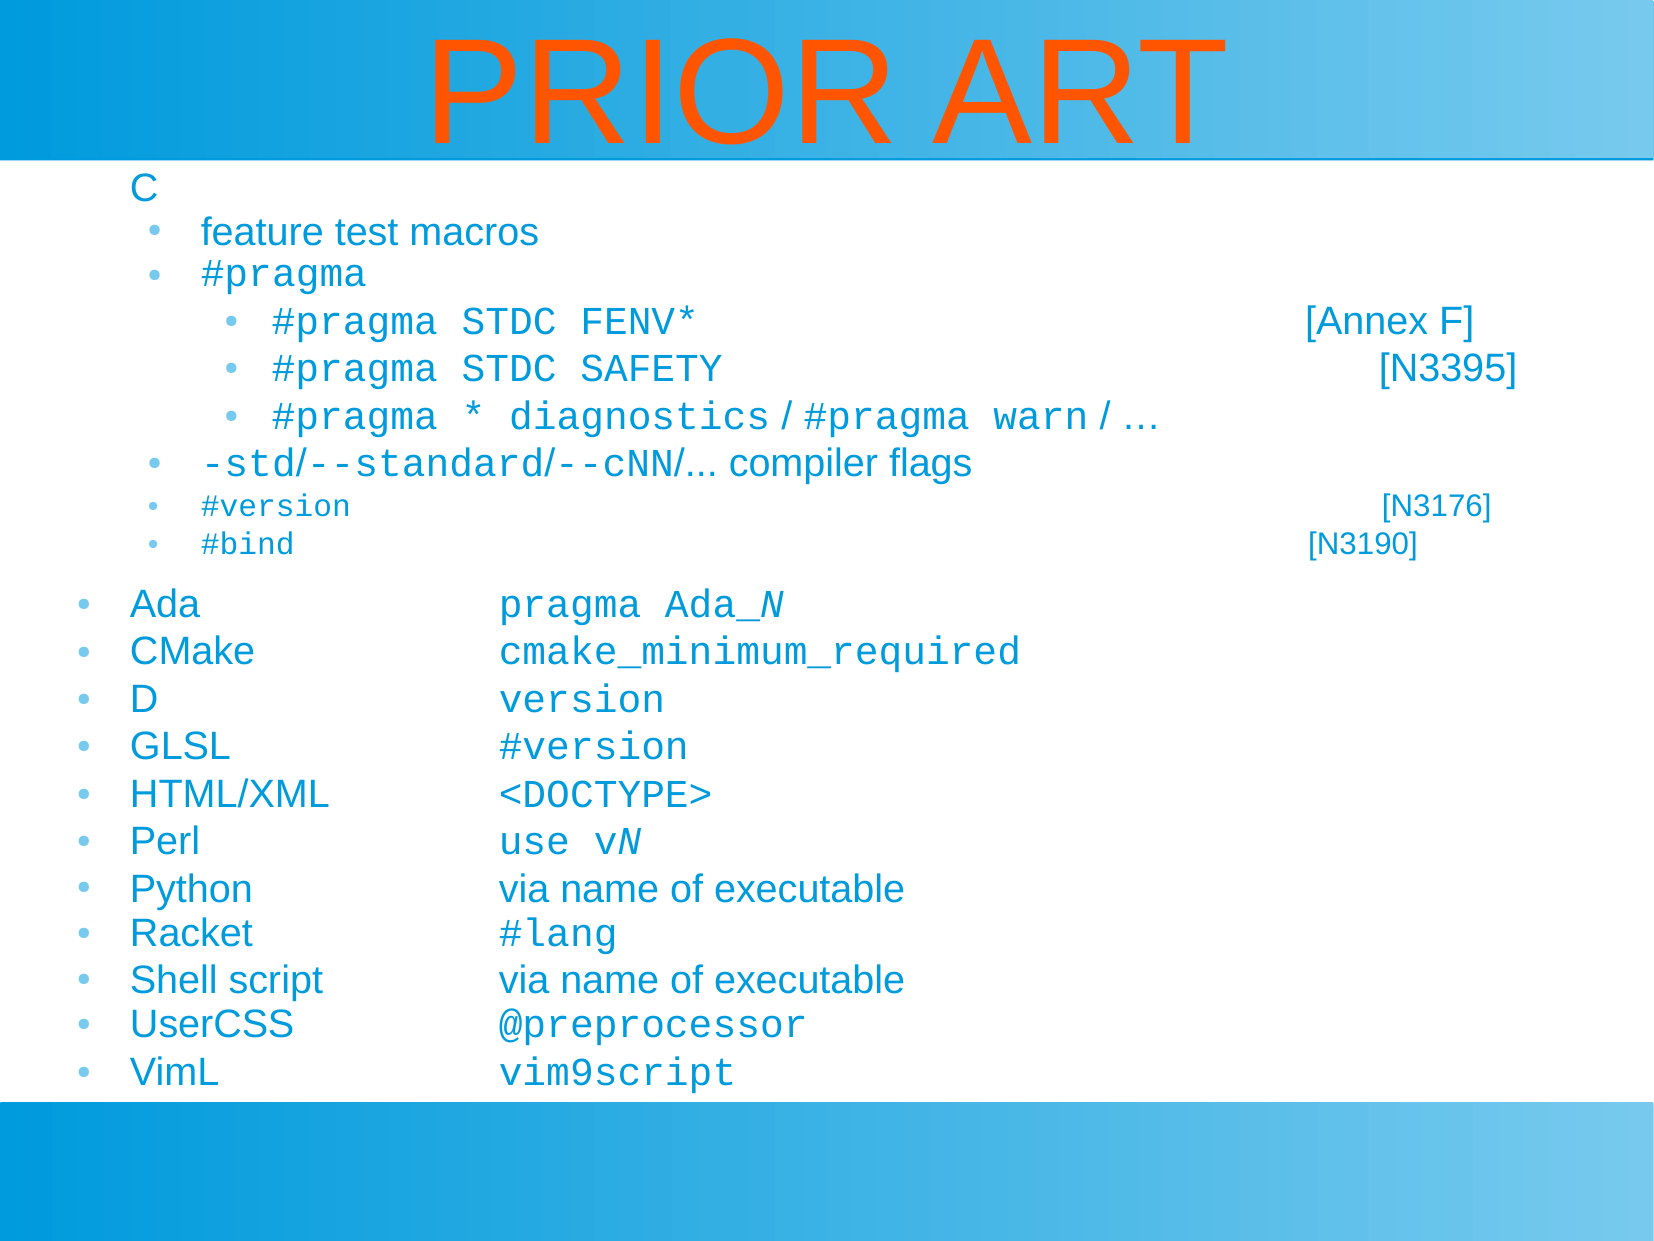

# PRIOR ART
C
feature test macros
#pragma
#pragma STDC FENV*									[Annex F]
#pragma STDC SAFETY									[N3395]
#pragma * diagnostics / #pragma warn / …
-std/--standard/--cNN/... compiler flags
#version														[N3176]
#bind														[N3190]
Ada					pragma Ada_N
CMake				cmake_minimum_required
D					version
GLSL				#version
HTML/XML			<DOCTYPE>
Perl					use vN
Python				via name of executable
Racket				#lang
Shell script			via name of executable
UserCSS			@preprocessor
VimL				vim9script